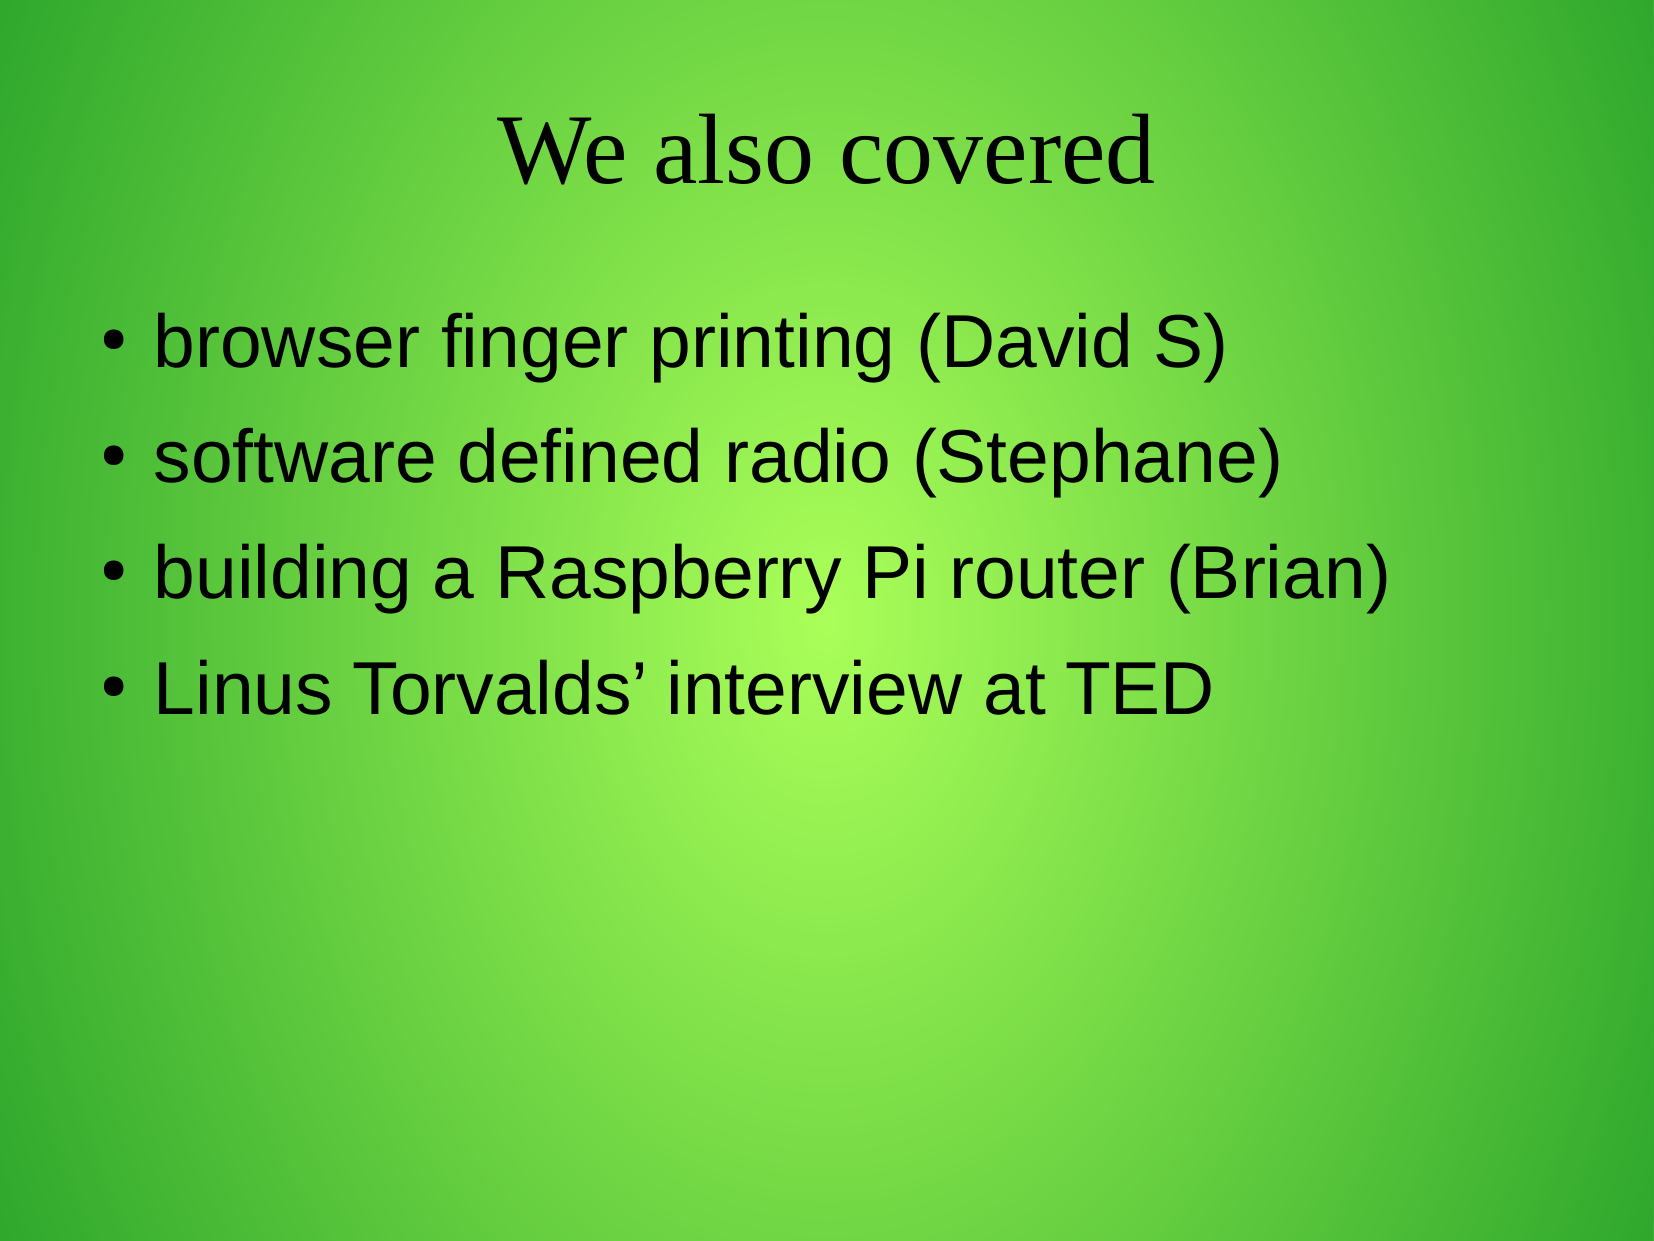

# We also covered
browser finger printing (David S)
software defined radio (Stephane)
building a Raspberry Pi router (Brian)
Linus Torvalds’ interview at TED